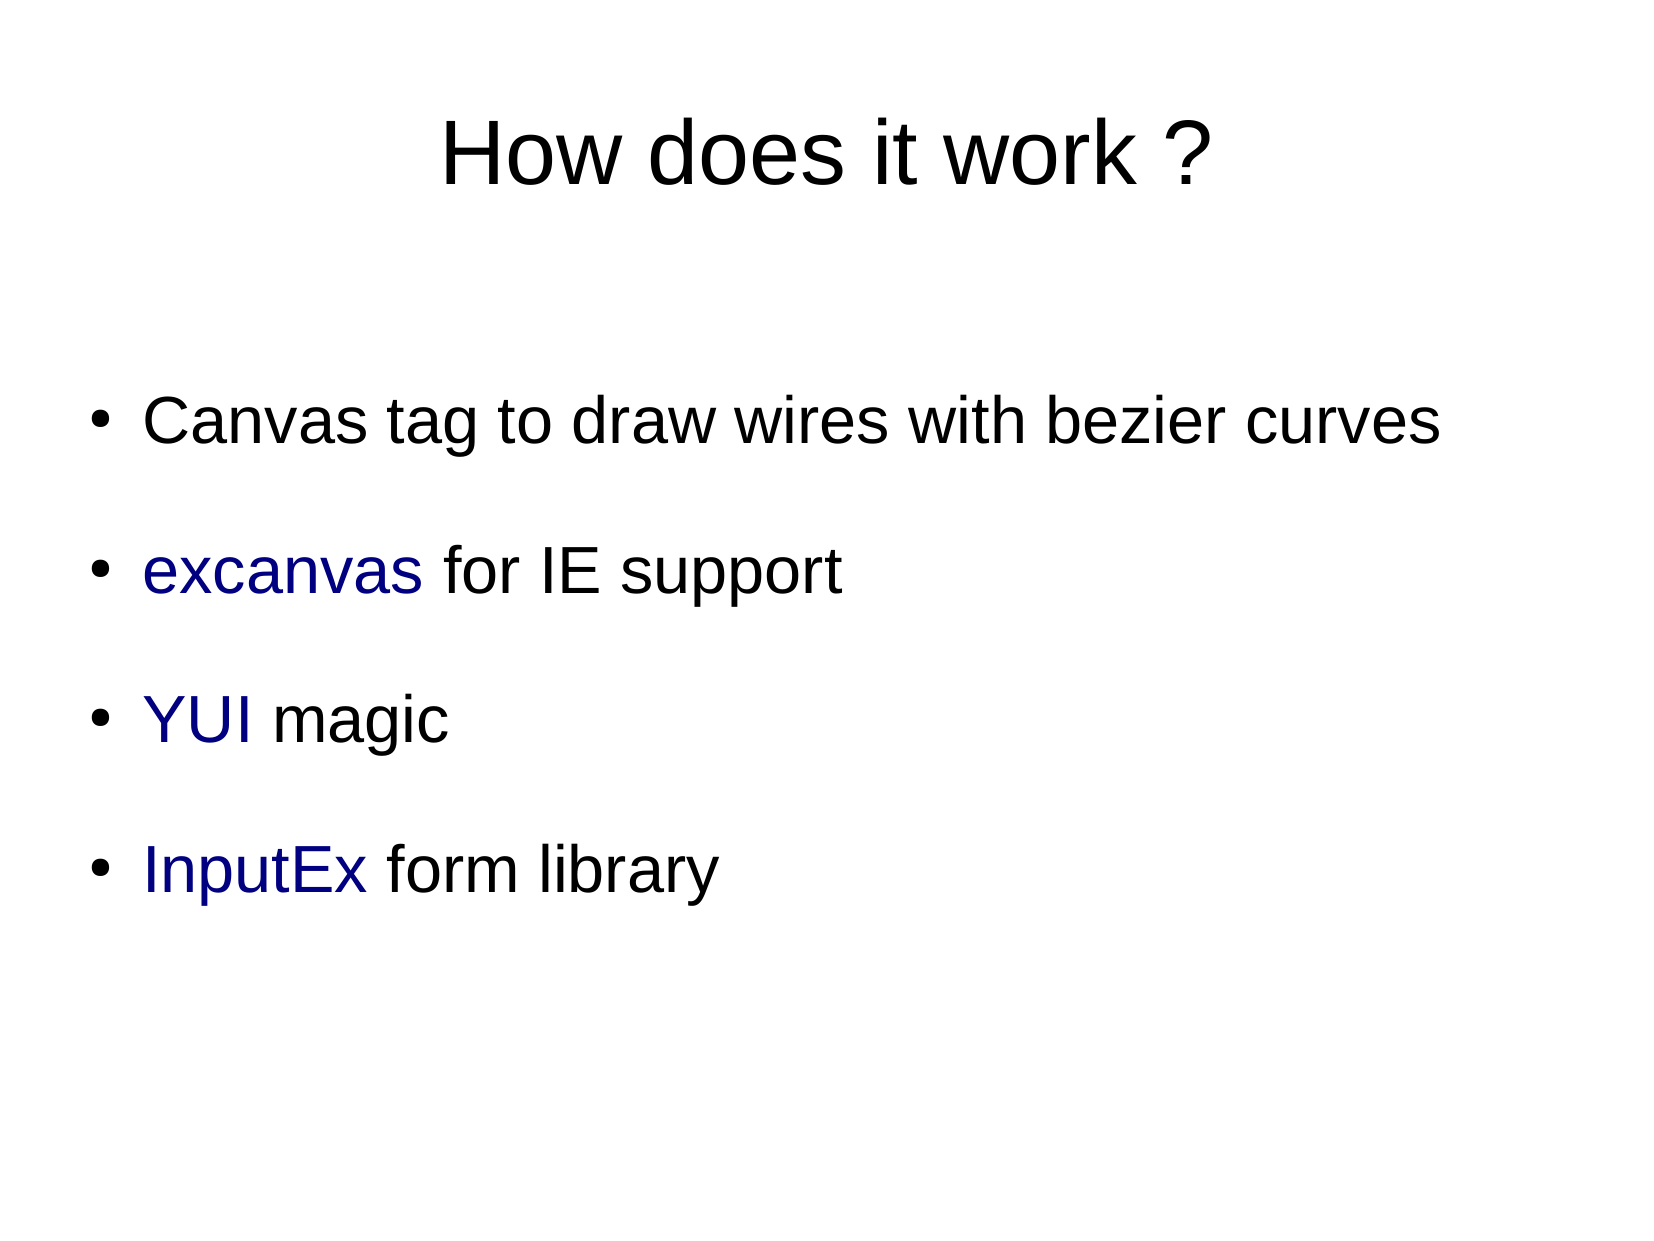

# How does it work ?
 Canvas tag to draw wires with bezier curves
 excanvas for IE support
 YUI magic
 InputEx form library